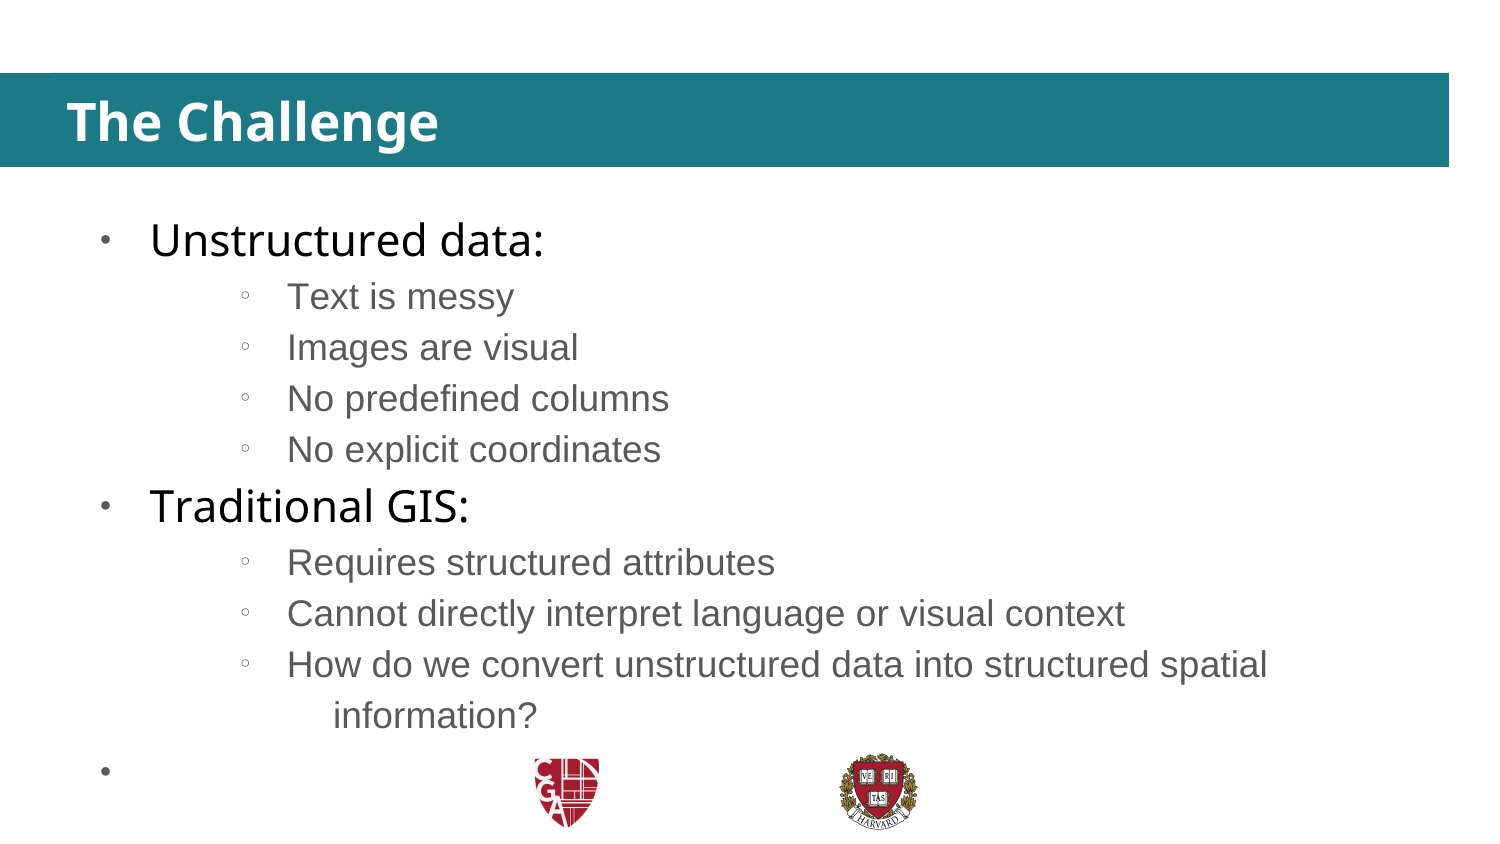

# The Challenge
Unstructured data:
Text is messy
Images are visual
No predefined columns
No explicit coordinates
Traditional GIS:
Requires structured attributes
Cannot directly interpret language or visual context
How do we convert unstructured data into structured spatial information?